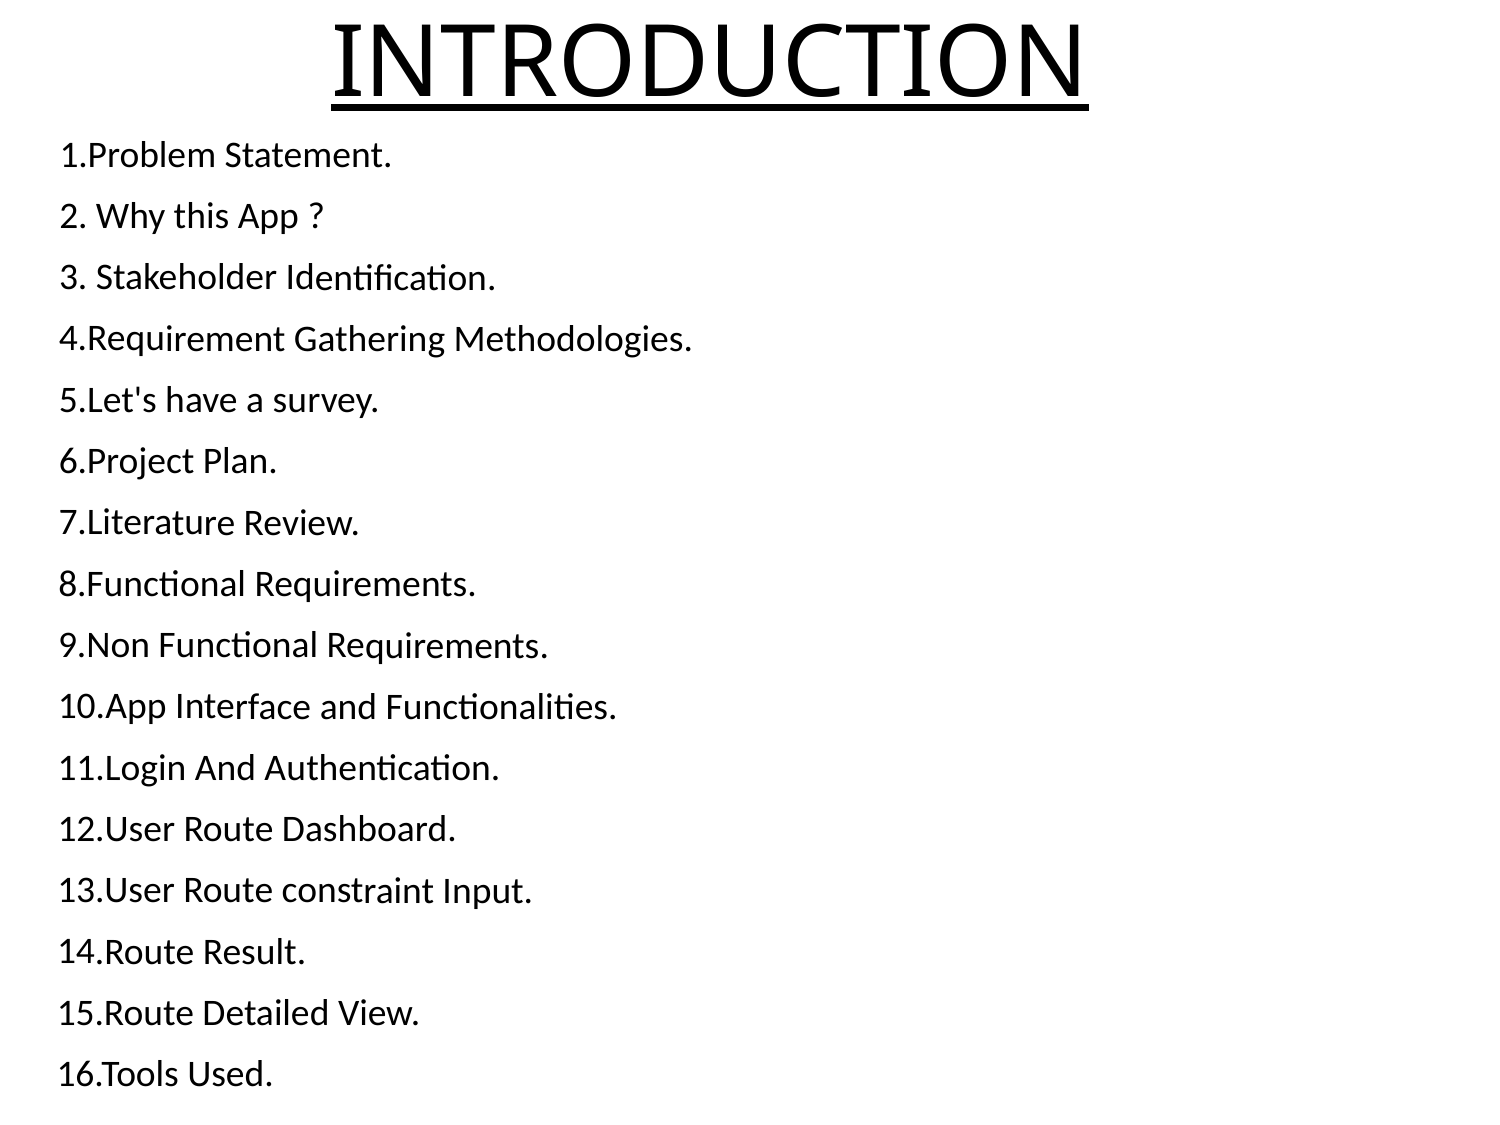

# INTRODUCTION
1.Problem Statement.
2. Why this App ?
3. Stakeholder Identification.
4.Requirement Gathering Methodologies.
5.Let's have a survey.
6.Project Plan.
7.Literature Review.
8.Functional Requirements.
9.Non Functional Requirements.
10.App Interface and Functionalities.
11.Login And Authentication.
12.User Route Dashboard.
13.User Route constraint Input.
14.Route Result.
15.Route Detailed View.
16.Tools Used.